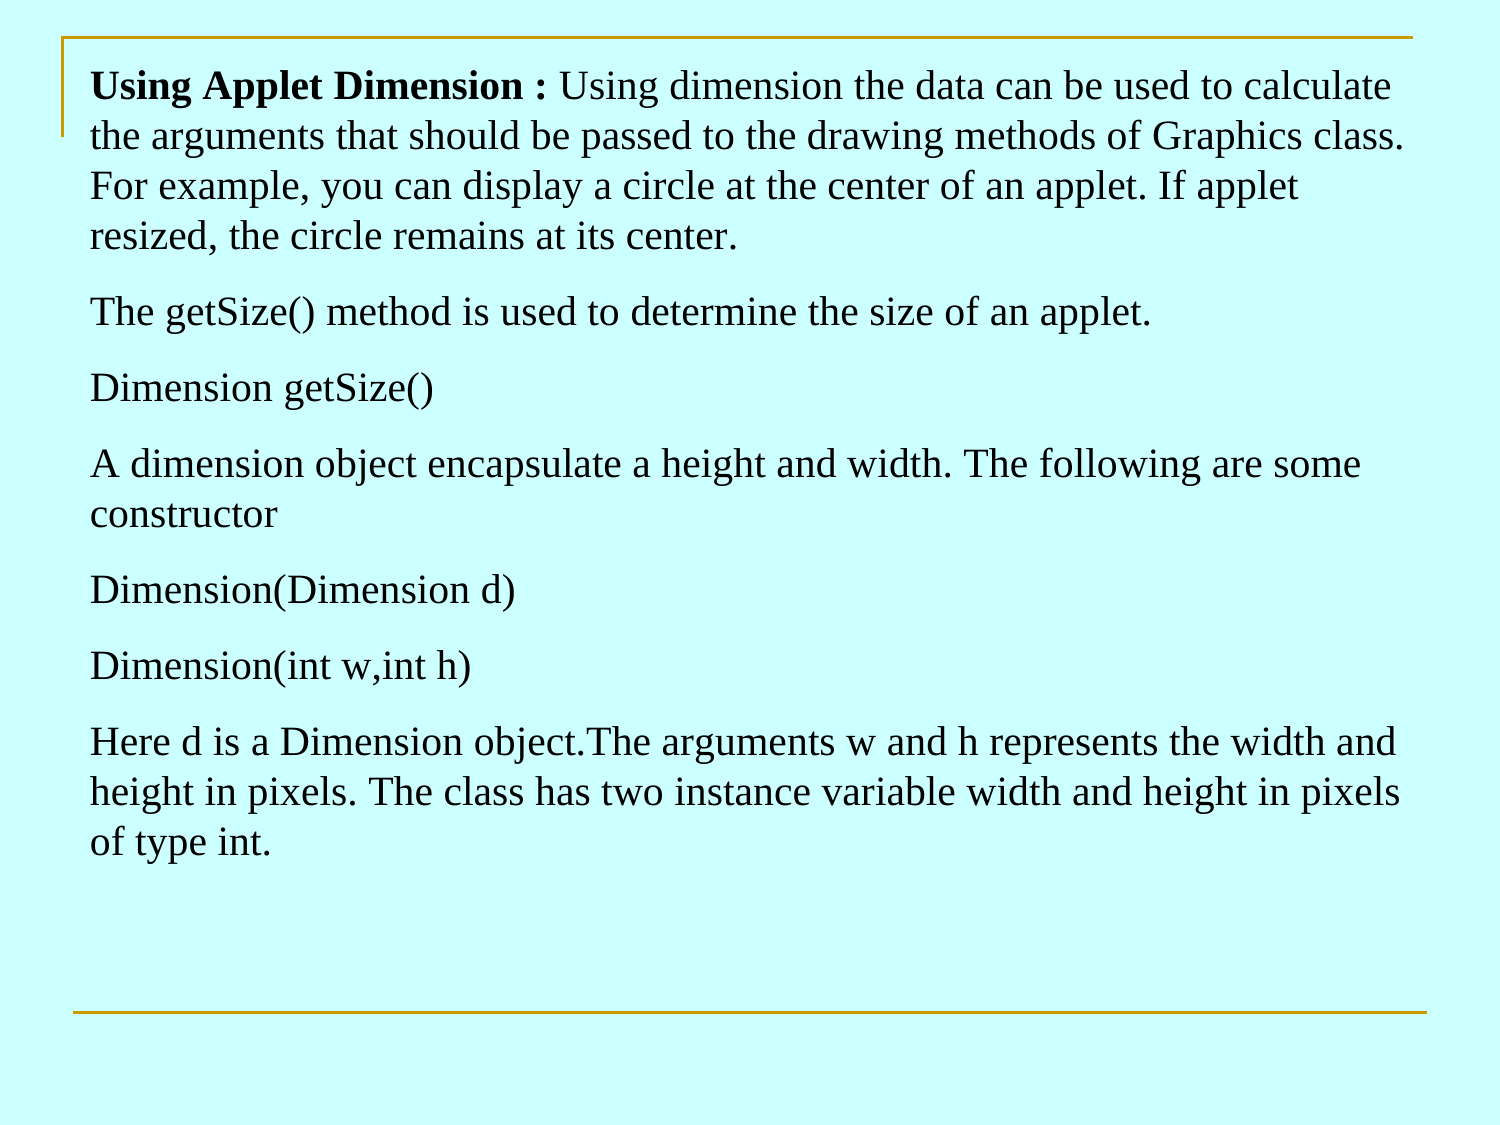

Using Applet Dimension : Using dimension the data can be used to calculate the arguments that should be passed to the drawing methods of Graphics class. For example, you can display a circle at the center of an applet. If applet resized, the circle remains at its center.
The getSize() method is used to determine the size of an applet.
Dimension getSize()
A dimension object encapsulate a height and width. The following are some constructor
Dimension(Dimension d)
Dimension(int w,int h)
Here d is a Dimension object.The arguments w and h represents the width and height in pixels. The class has two instance variable width and height in pixels of type int.